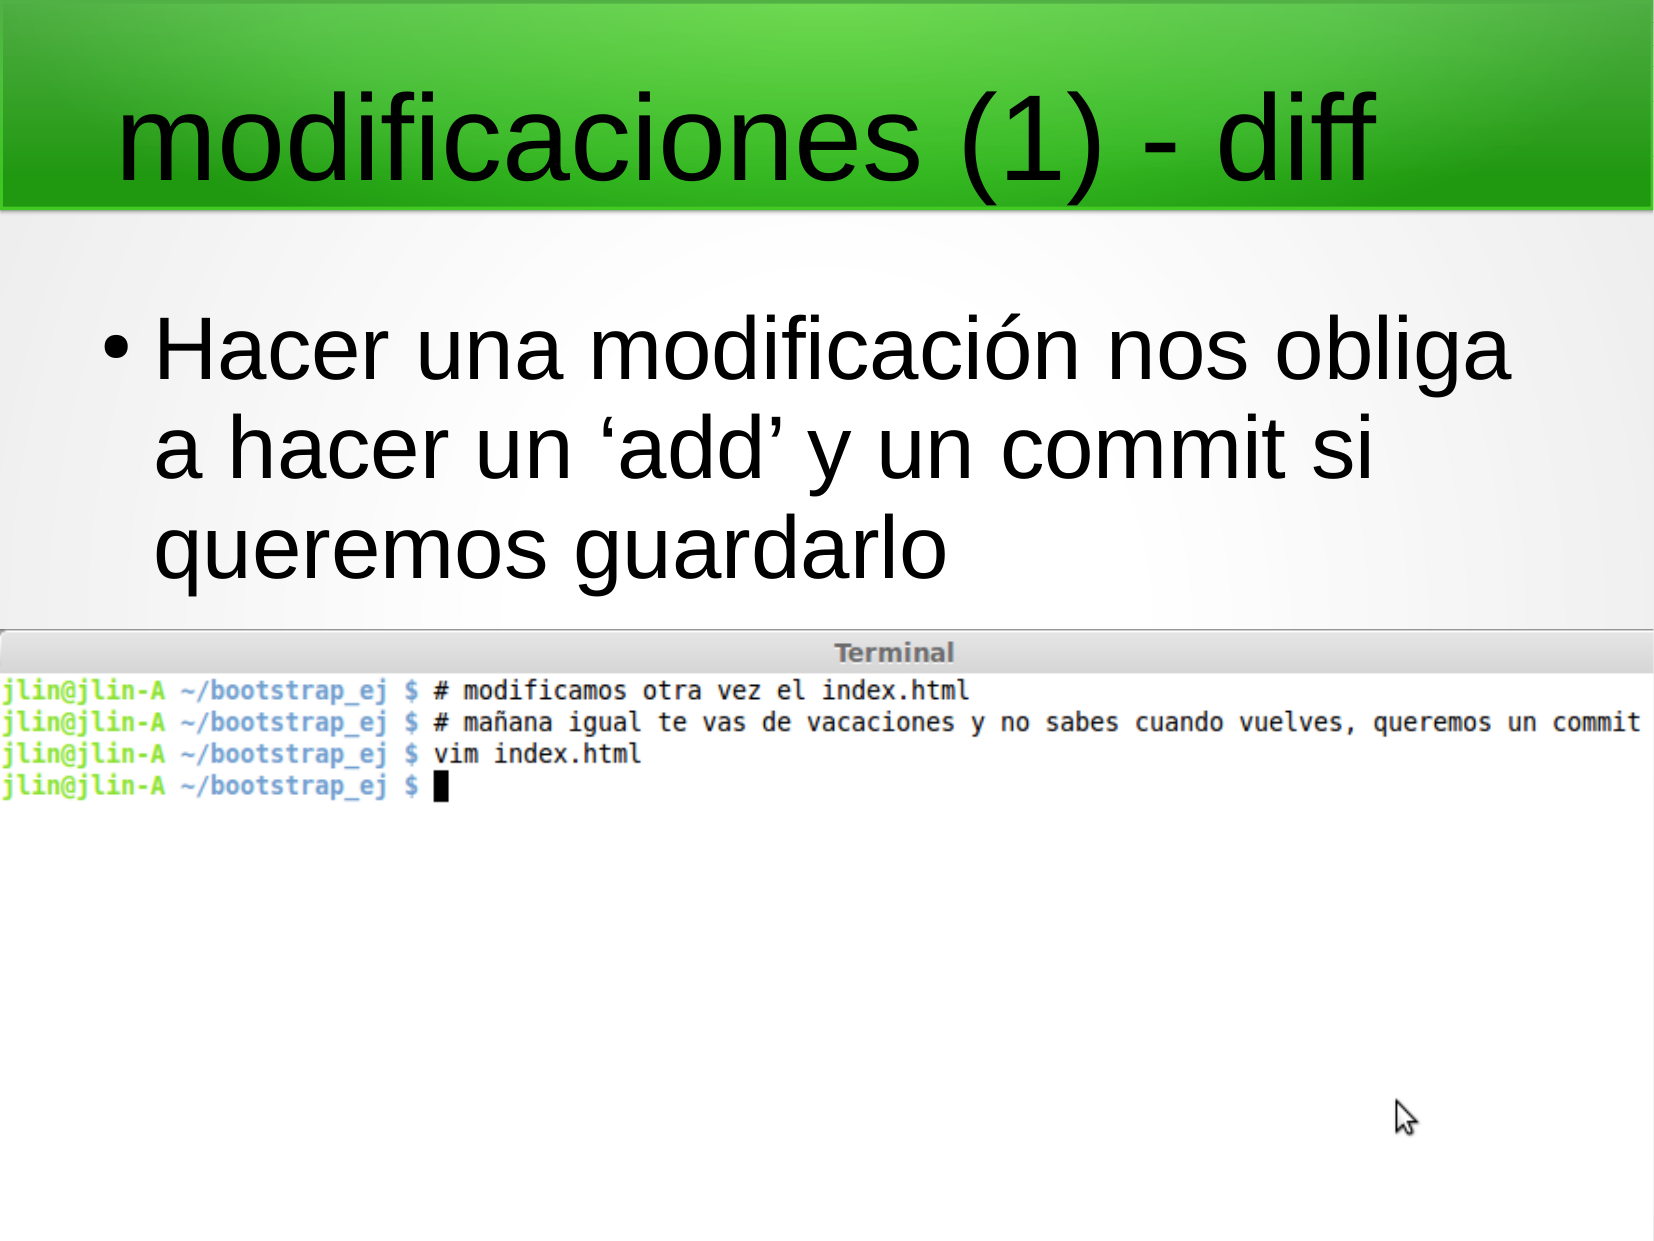

# modificaciones (1) - diff
Hacer una modificación nos obliga a hacer un ‘add’ y un commit si queremos guardarlo